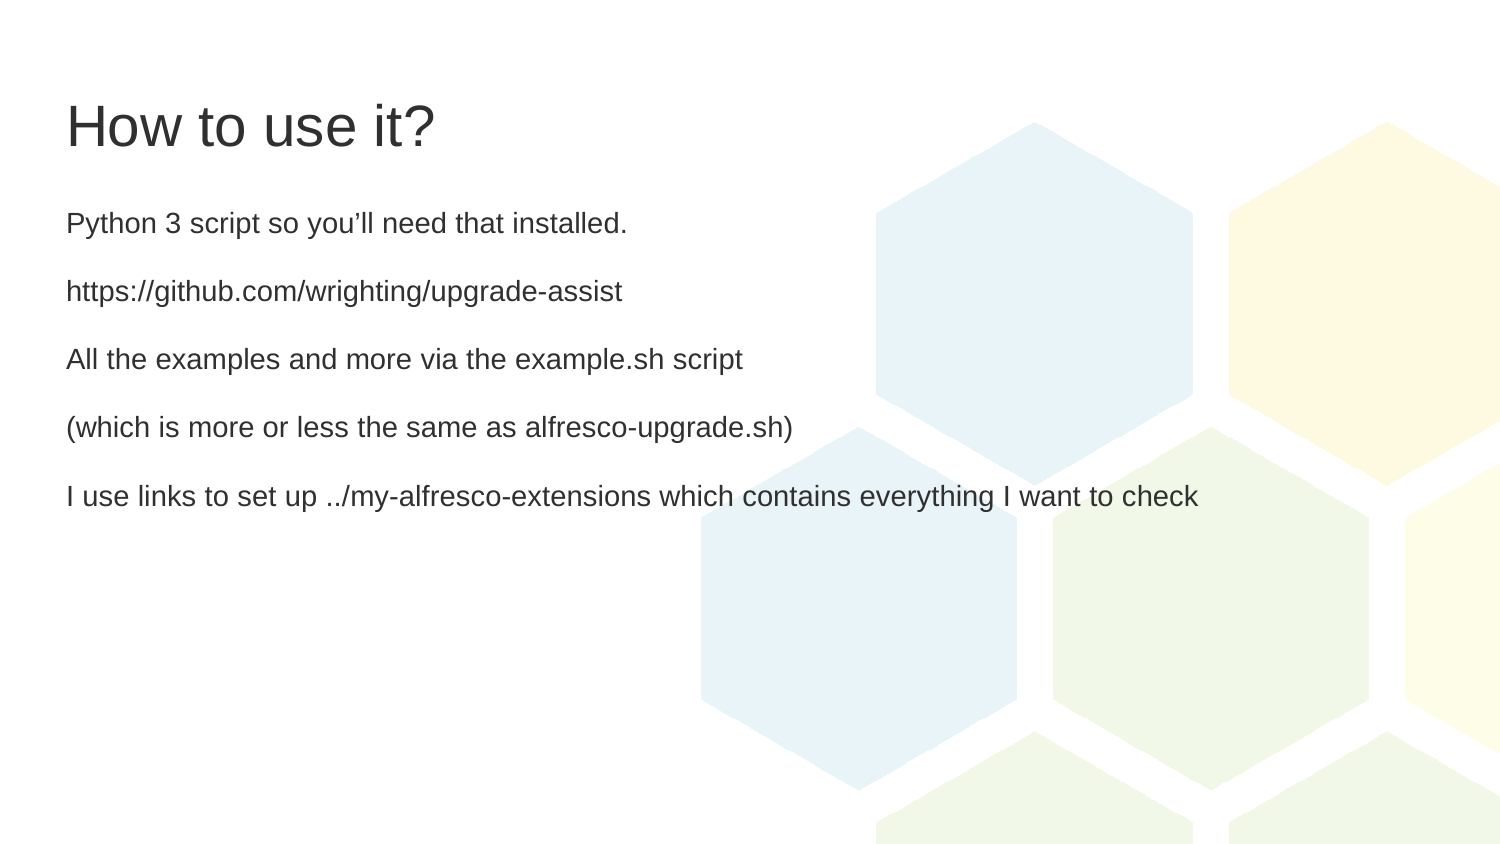

# How to use it?
Python 3 script so you’ll need that installed.
https://github.com/wrighting/upgrade-assist
All the examples and more via the example.sh script
(which is more or less the same as alfresco-upgrade.sh)
I use links to set up ../my-alfresco-extensions which contains everything I want to check